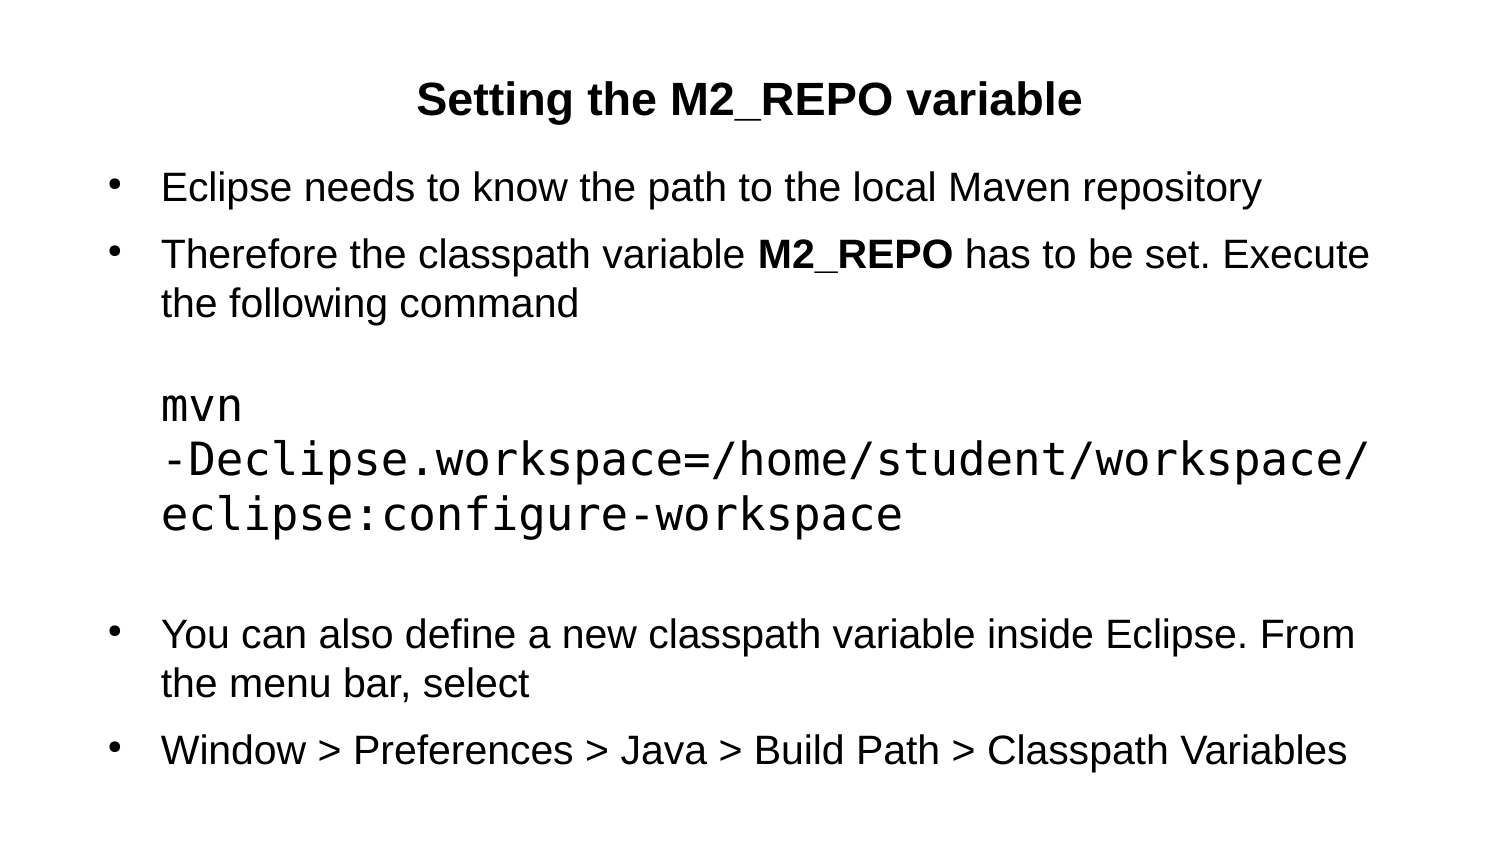

# Setting the M2_REPO variable
Eclipse needs to know the path to the local Maven repository
Therefore the classpath variable M2_REPO has to be set. Execute the following command
mvn -Declipse.workspace=/home/student/workspace/ eclipse:configure-workspace
You can also define a new classpath variable inside Eclipse. From the menu bar, select
Window > Preferences > Java > Build Path > Classpath Variables